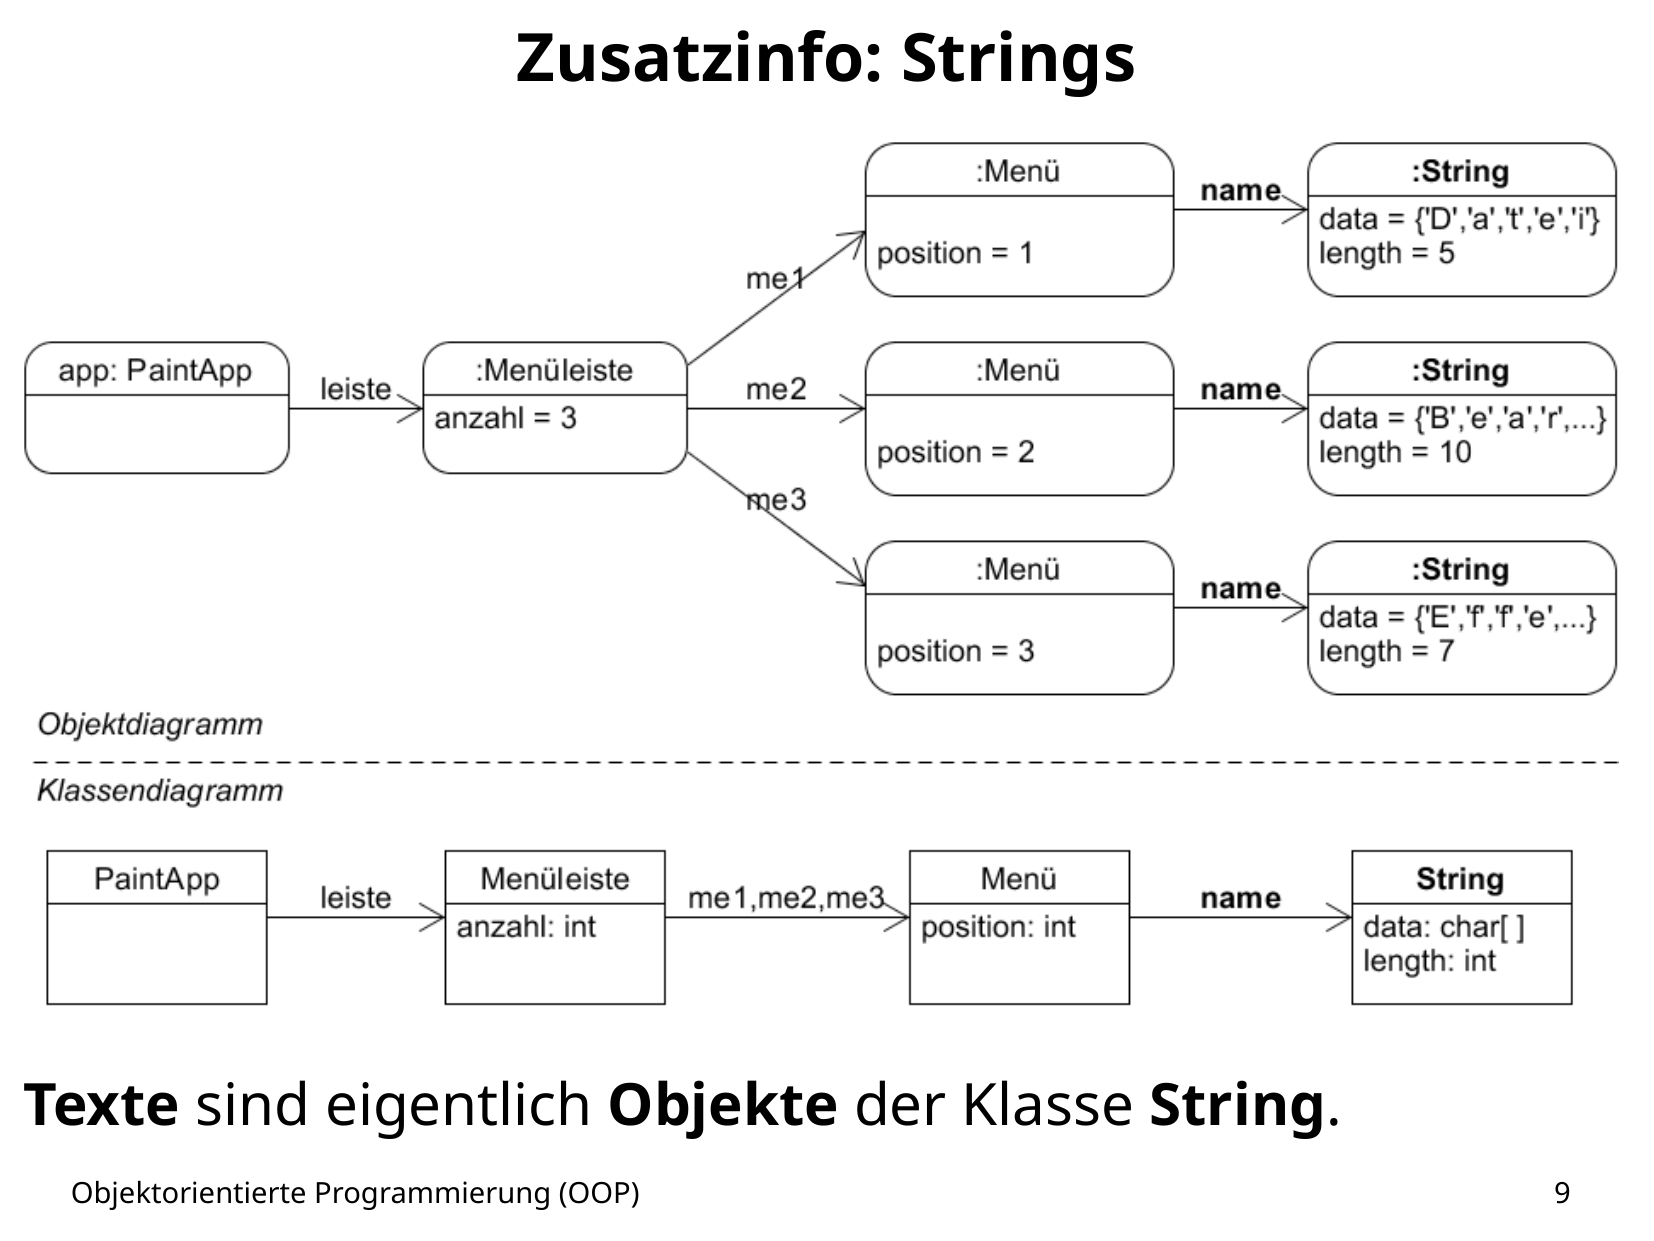

# Zusatzinfo: Strings
Texte sind eigentlich Objekte der Klasse String.
Objektorientierte Programmierung (OOP)
9